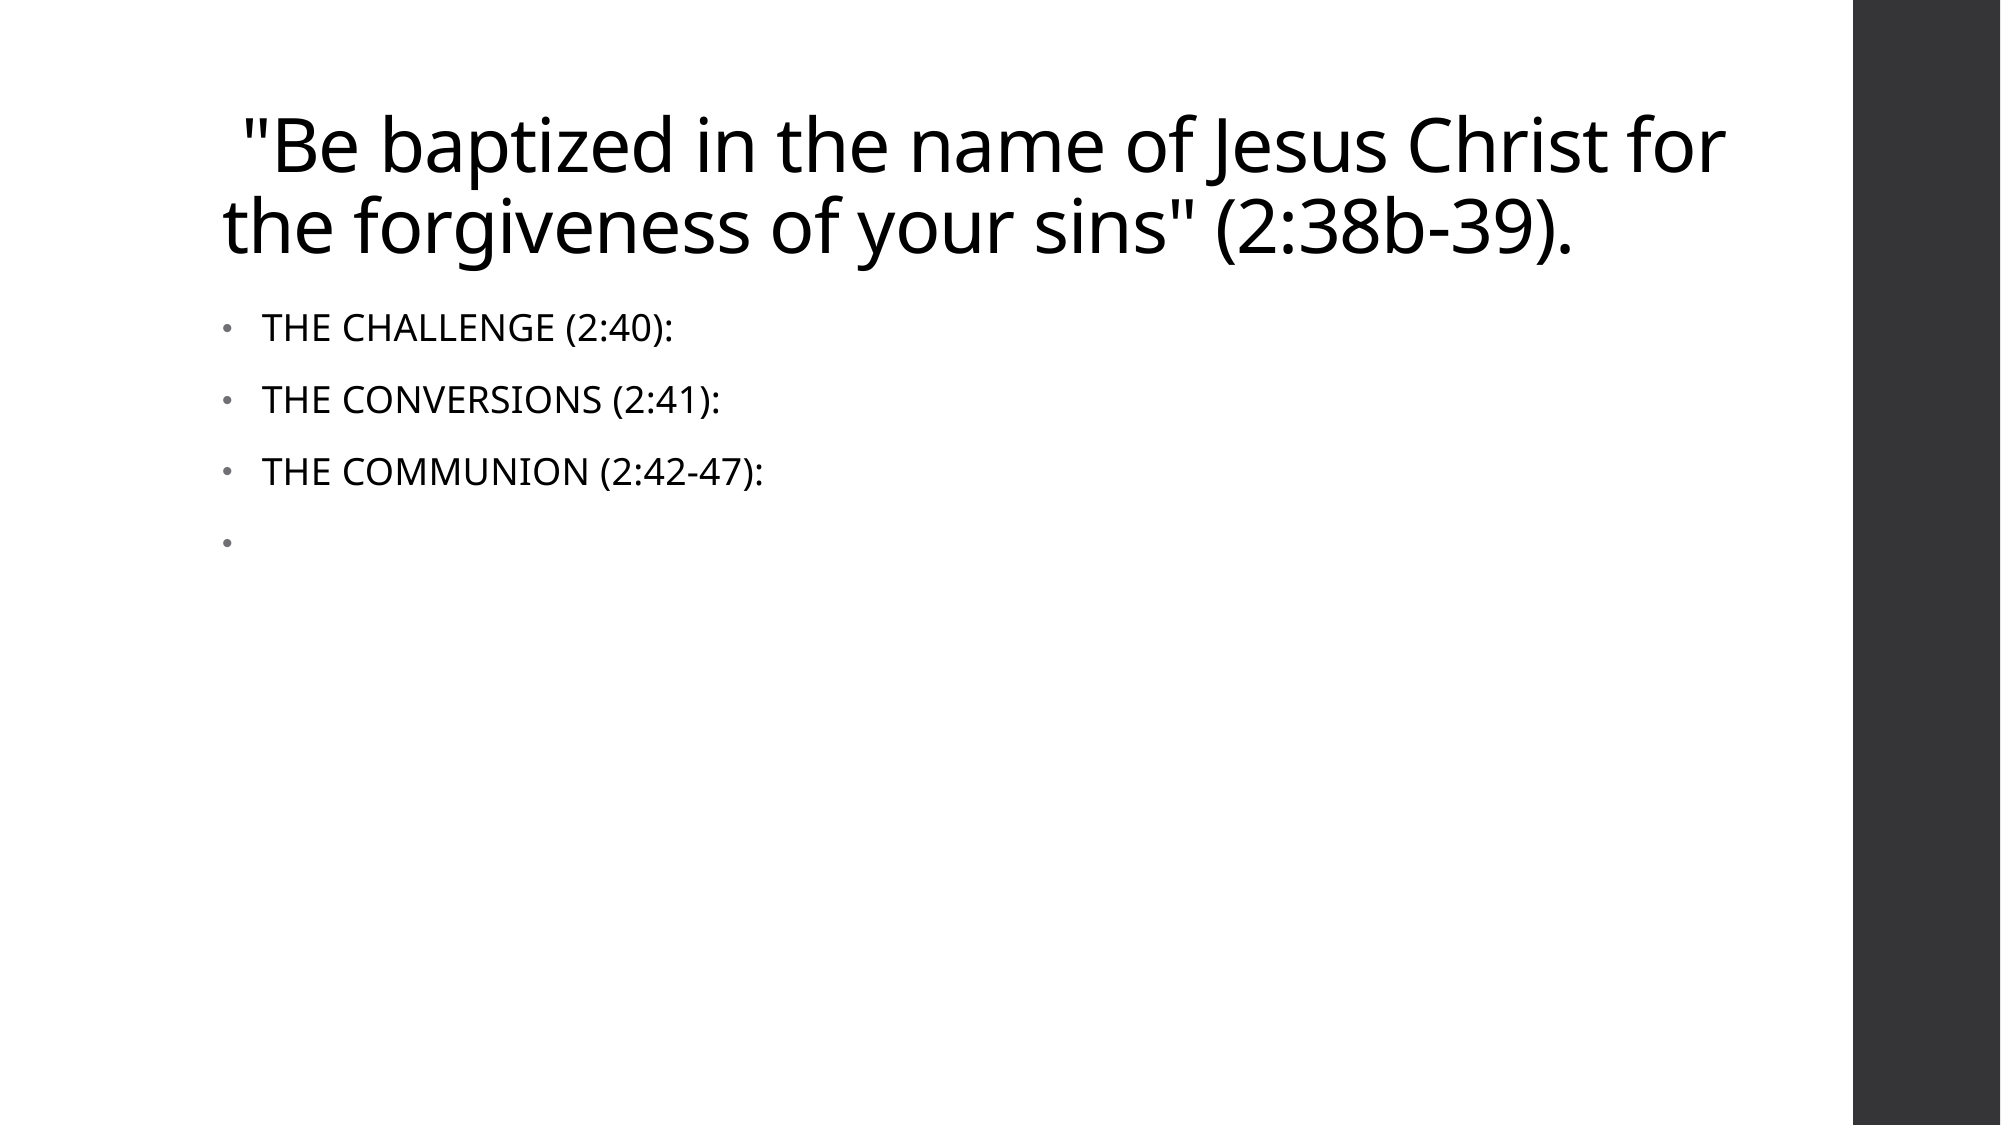

# "Be baptized in the name of Jesus Christ for the forgiveness of your sins" (2:38b-39).
 THE CHALLENGE (2:40):
 THE CONVERSIONS (2:41):
 THE COMMUNION (2:42-47):